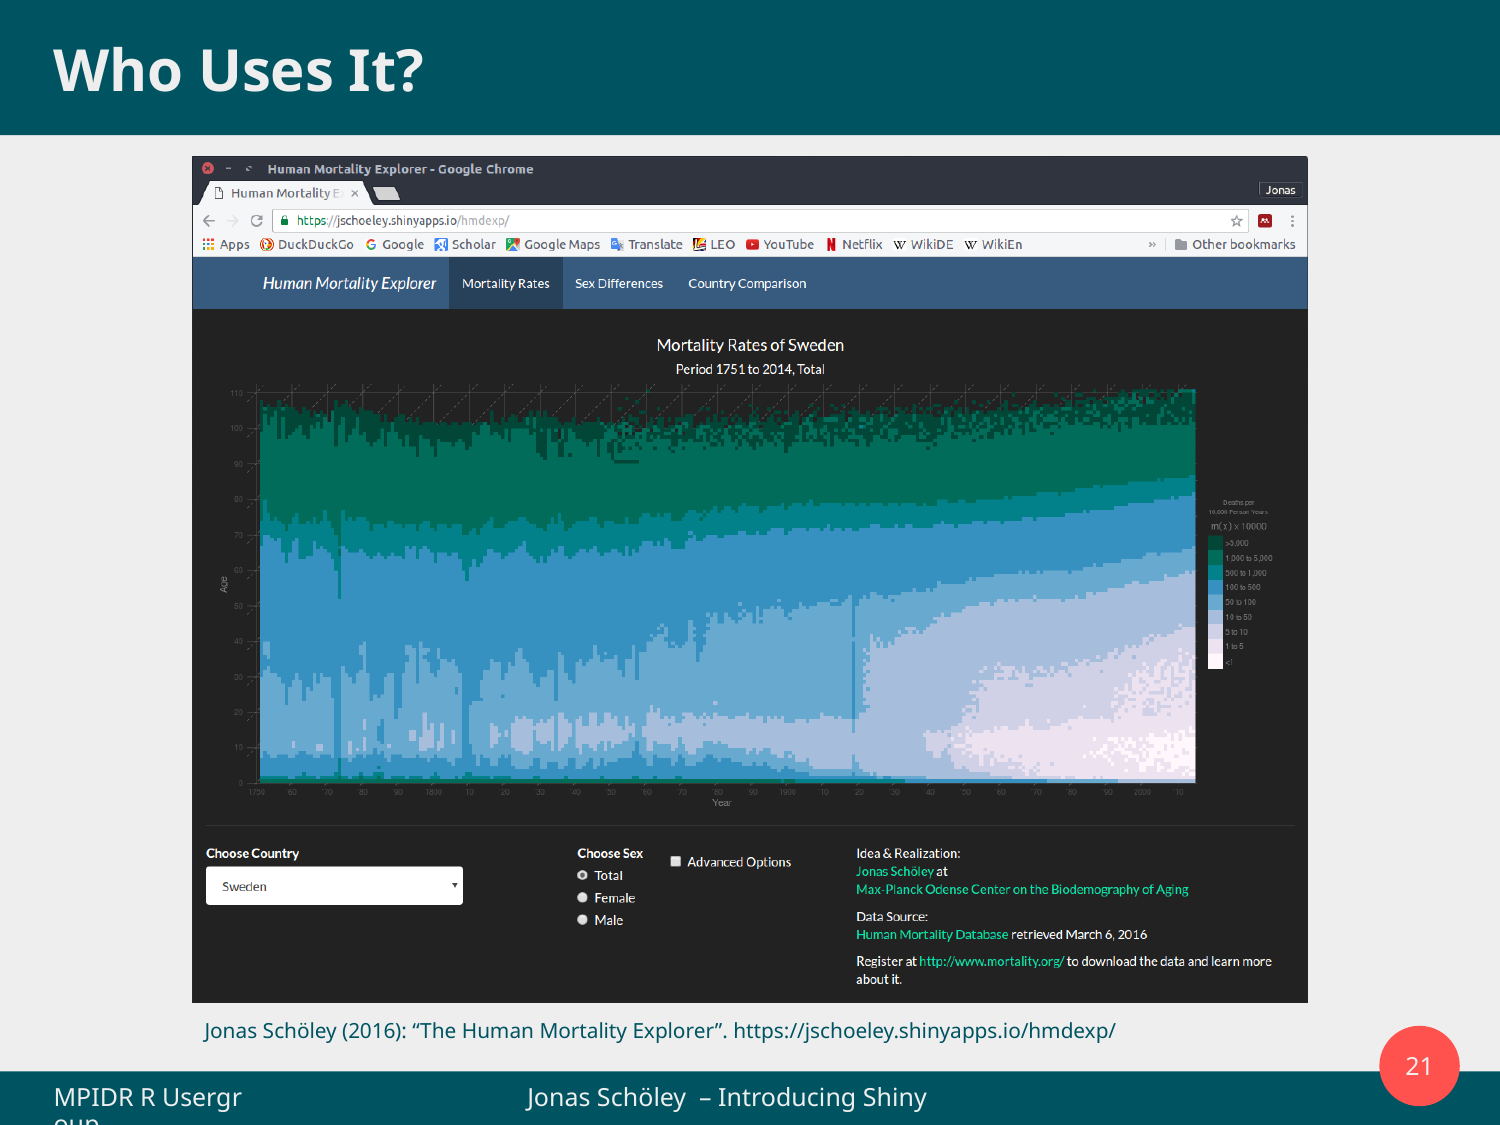

# Who Uses It?
Jonas Schöley (2016): “The Human Mortality Explorer”. https://jschoeley.shinyapps.io/hmdexp/
21
MPIDR R Usergroup
Jonas Schöley – Introducing Shiny